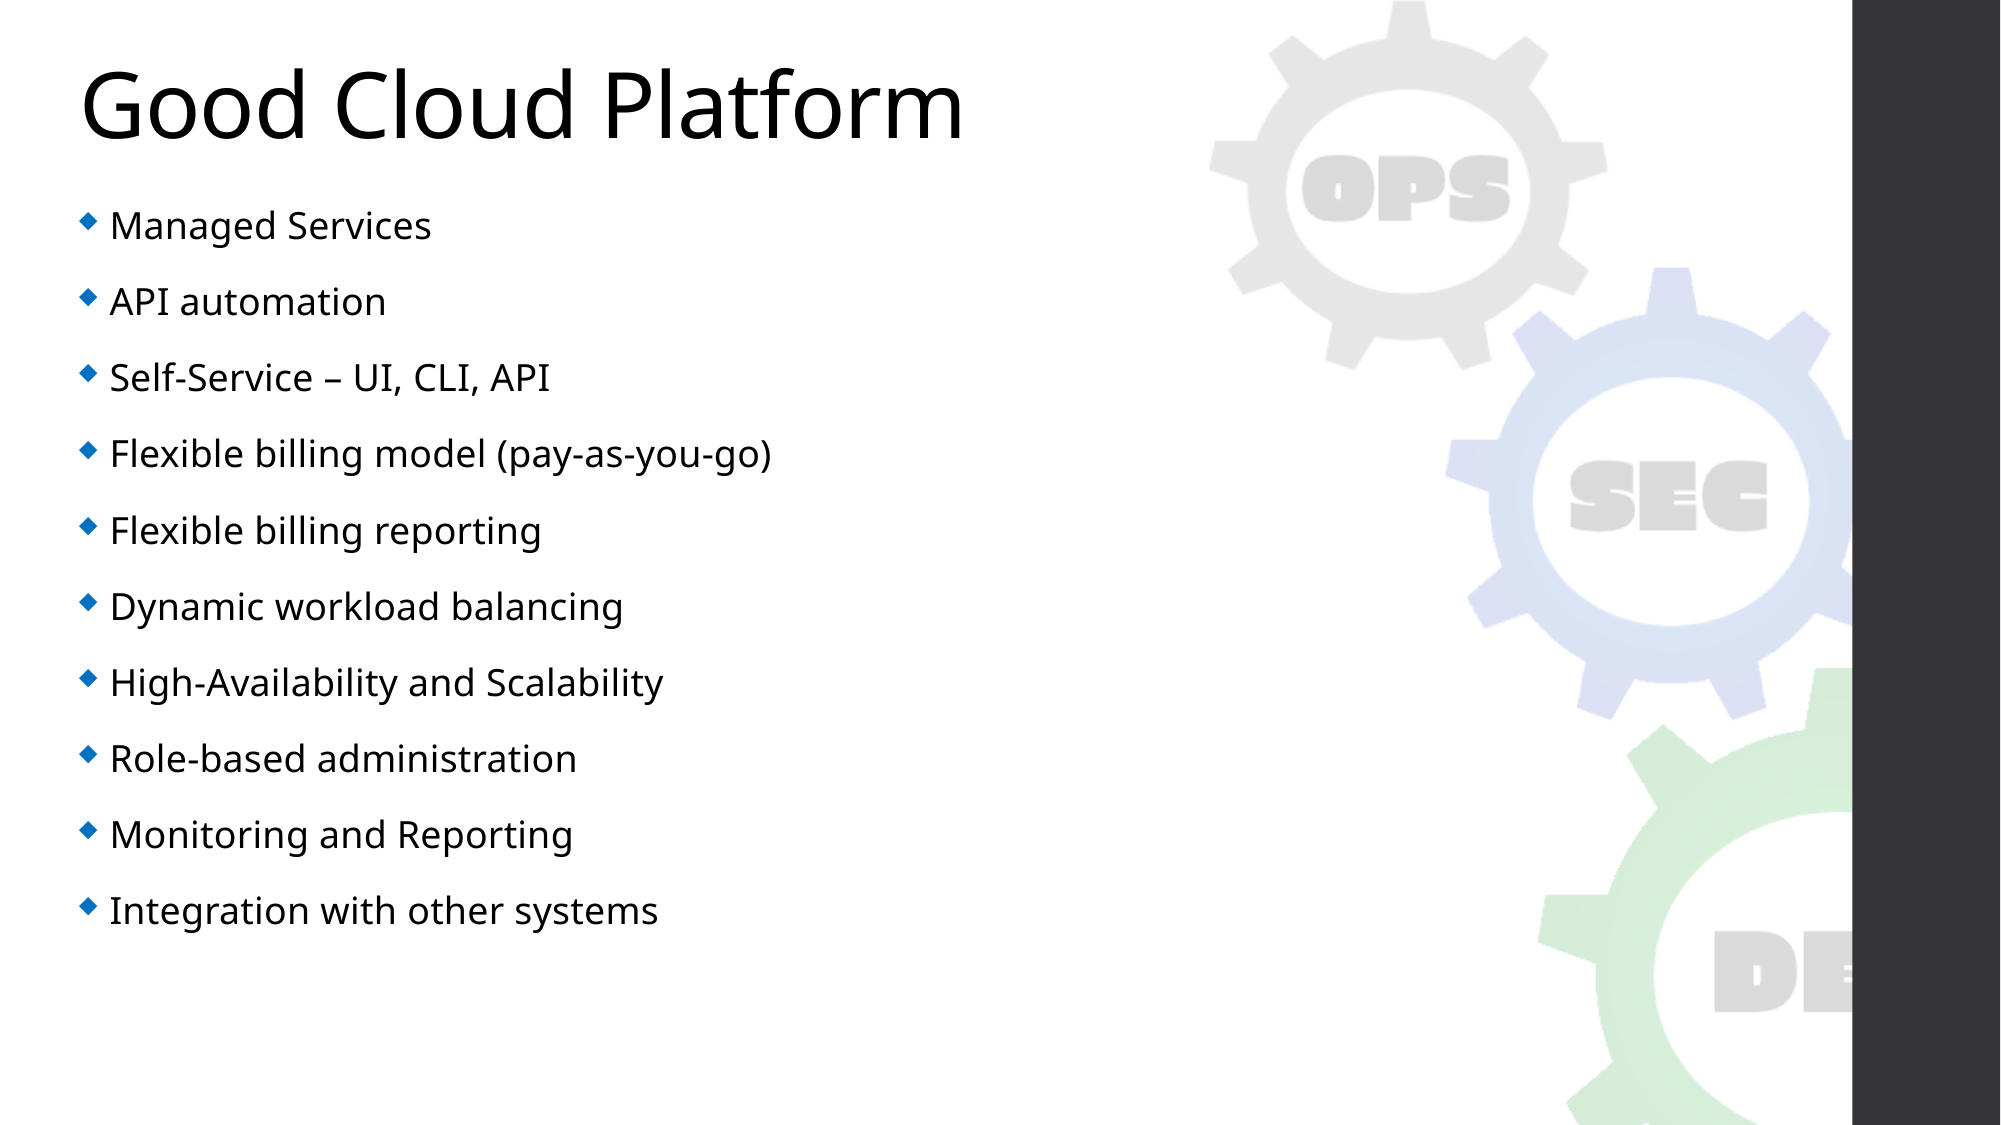

# Good Cloud Platform
Managed Services
API automation
Self-Service – UI, CLI, API
Flexible billing model (pay-as-you-go)
Flexible billing reporting
Dynamic workload balancing
High-Availability and Scalability
Role-based administration
Monitoring and Reporting
Integration with other systems